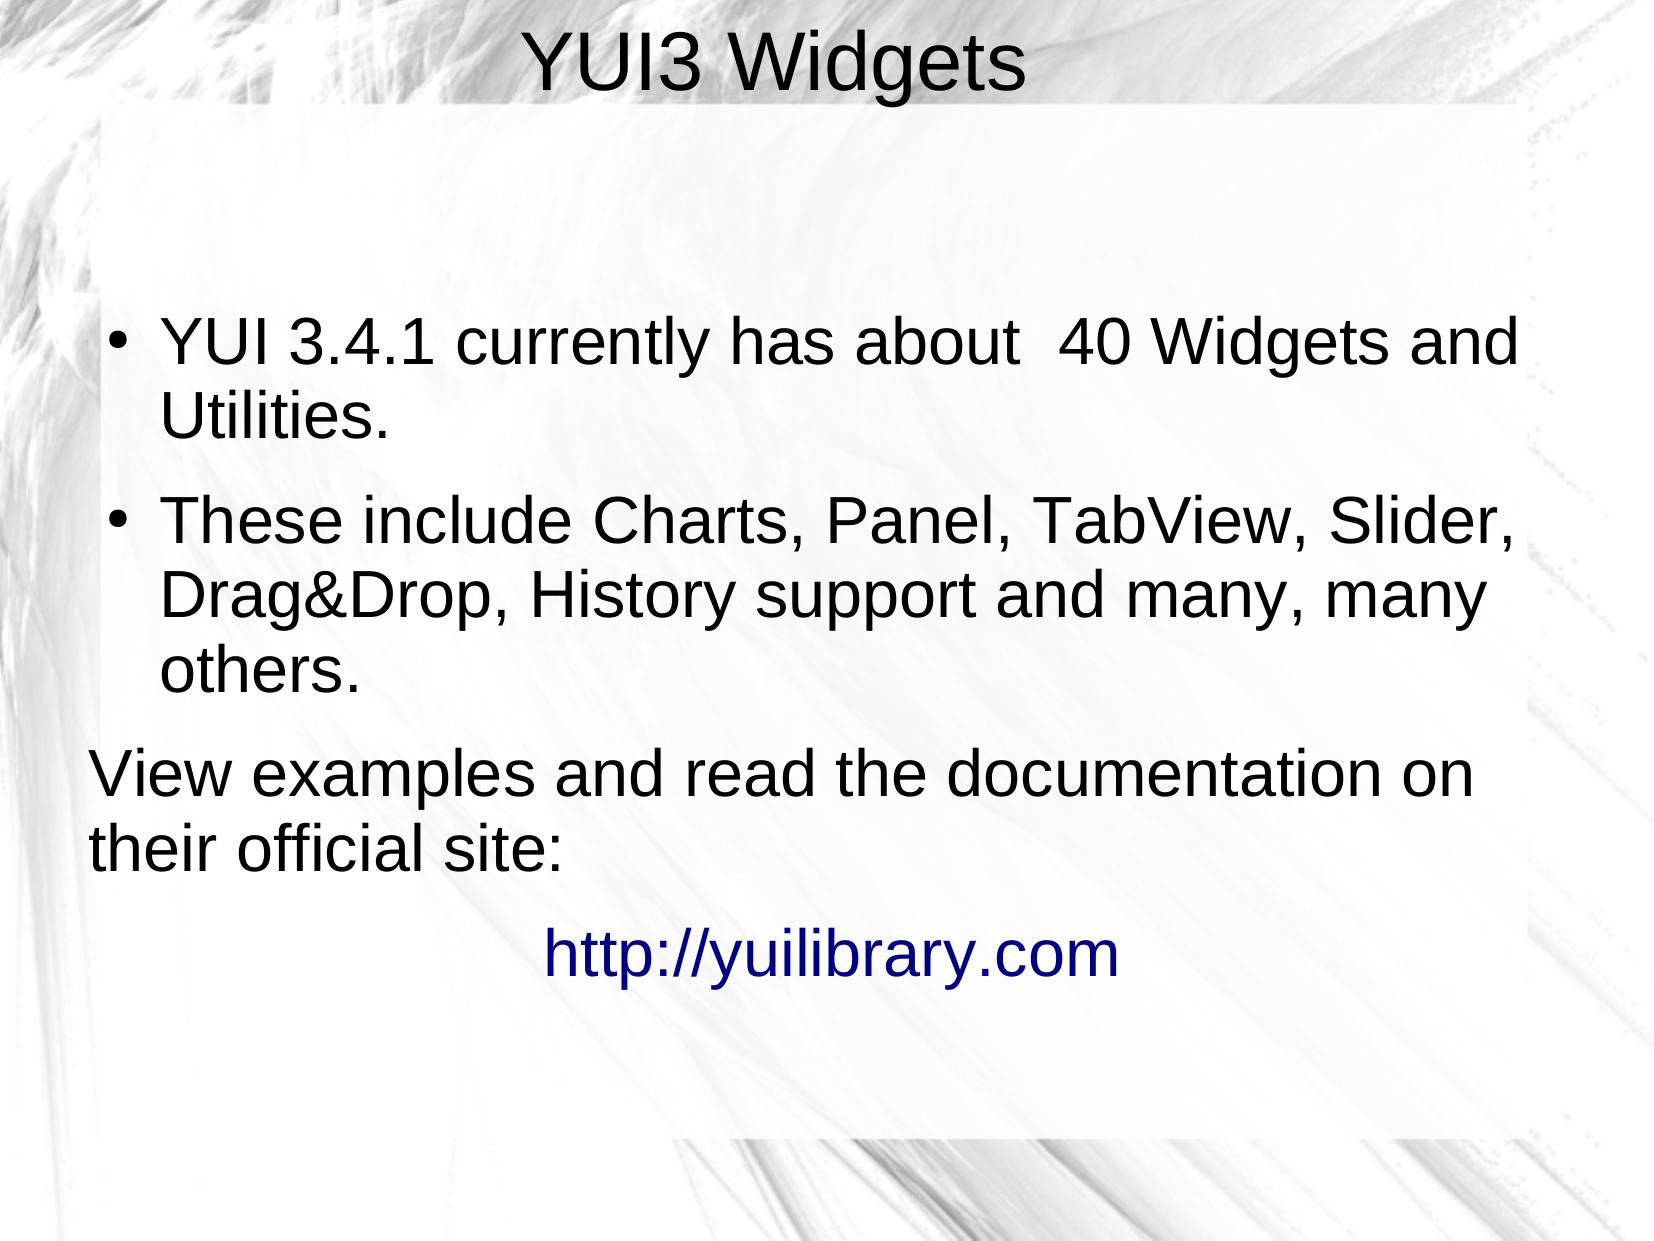

# YUI3 Widgets
YUI 3.4.1 currently has about 40 Widgets and Utilities.
These include Charts, Panel, TabView, Slider, Drag&Drop, History support and many, many others.
View examples and read the documentation on their official site:
http://yuilibrary.com